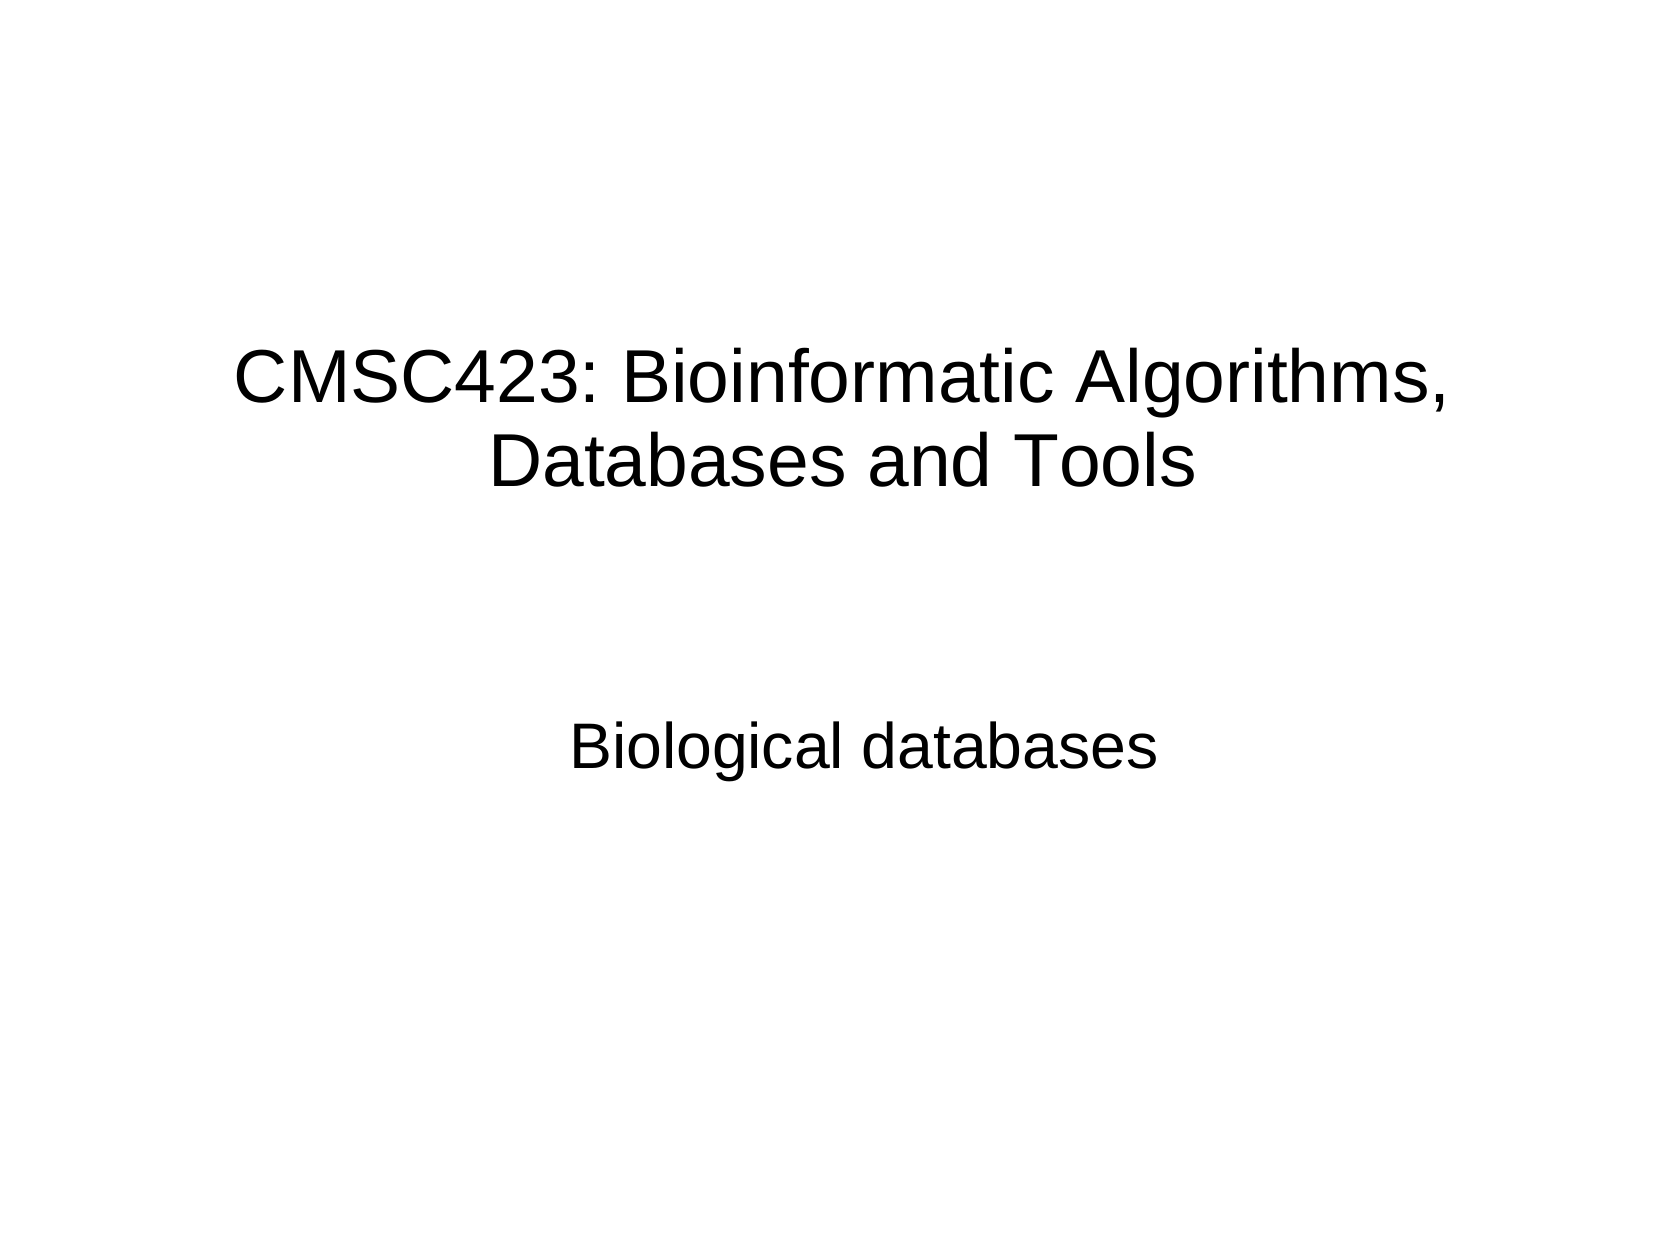

# CMSC423: Bioinformatic Algorithms, Databases and Tools
Biological databases